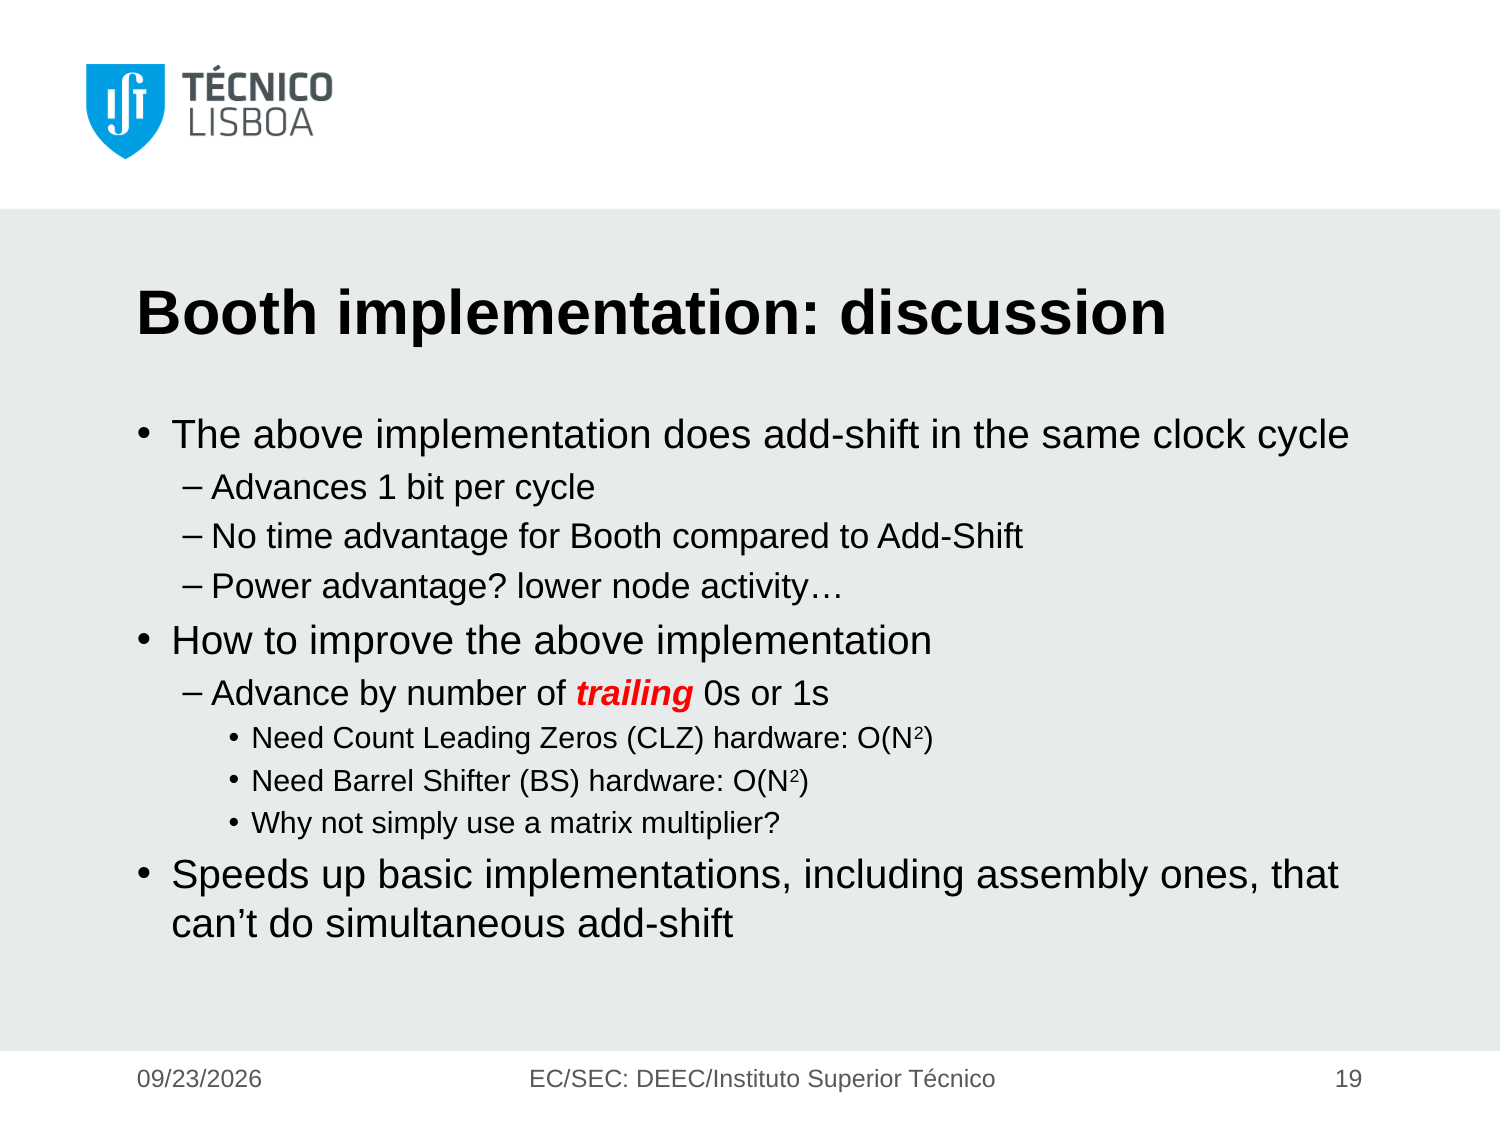

# Booth implementation: discussion
The above implementation does add-shift in the same clock cycle
Advances 1 bit per cycle
No time advantage for Booth compared to Add-Shift
Power advantage? lower node activity…
How to improve the above implementation
Advance by number of trailing 0s or 1s
Need Count Leading Zeros (CLZ) hardware: O(N2)
Need Barrel Shifter (BS) hardware: O(N2)
Why not simply use a matrix multiplier?
Speeds up basic implementations, including assembly ones, that can’t do simultaneous add-shift
EC/SEC: DEEC/Instituto Superior Técnico